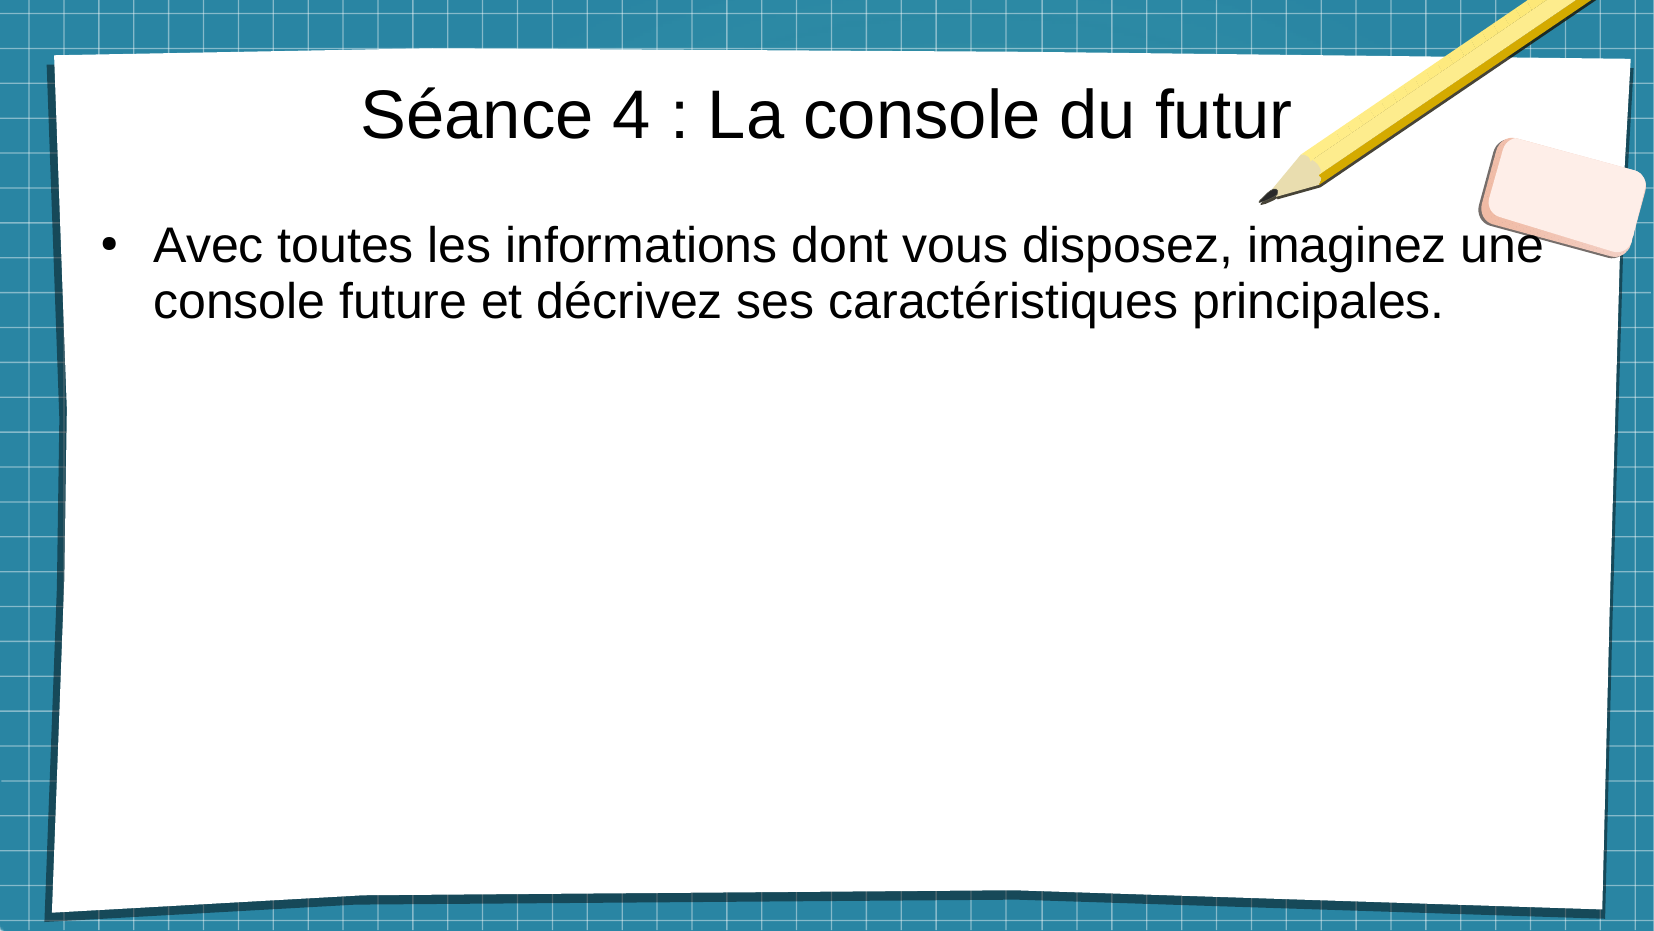

# Séance 4 : La console du futur
Avec toutes les informations dont vous disposez, imaginez une console future et décrivez ses caractéristiques principales.